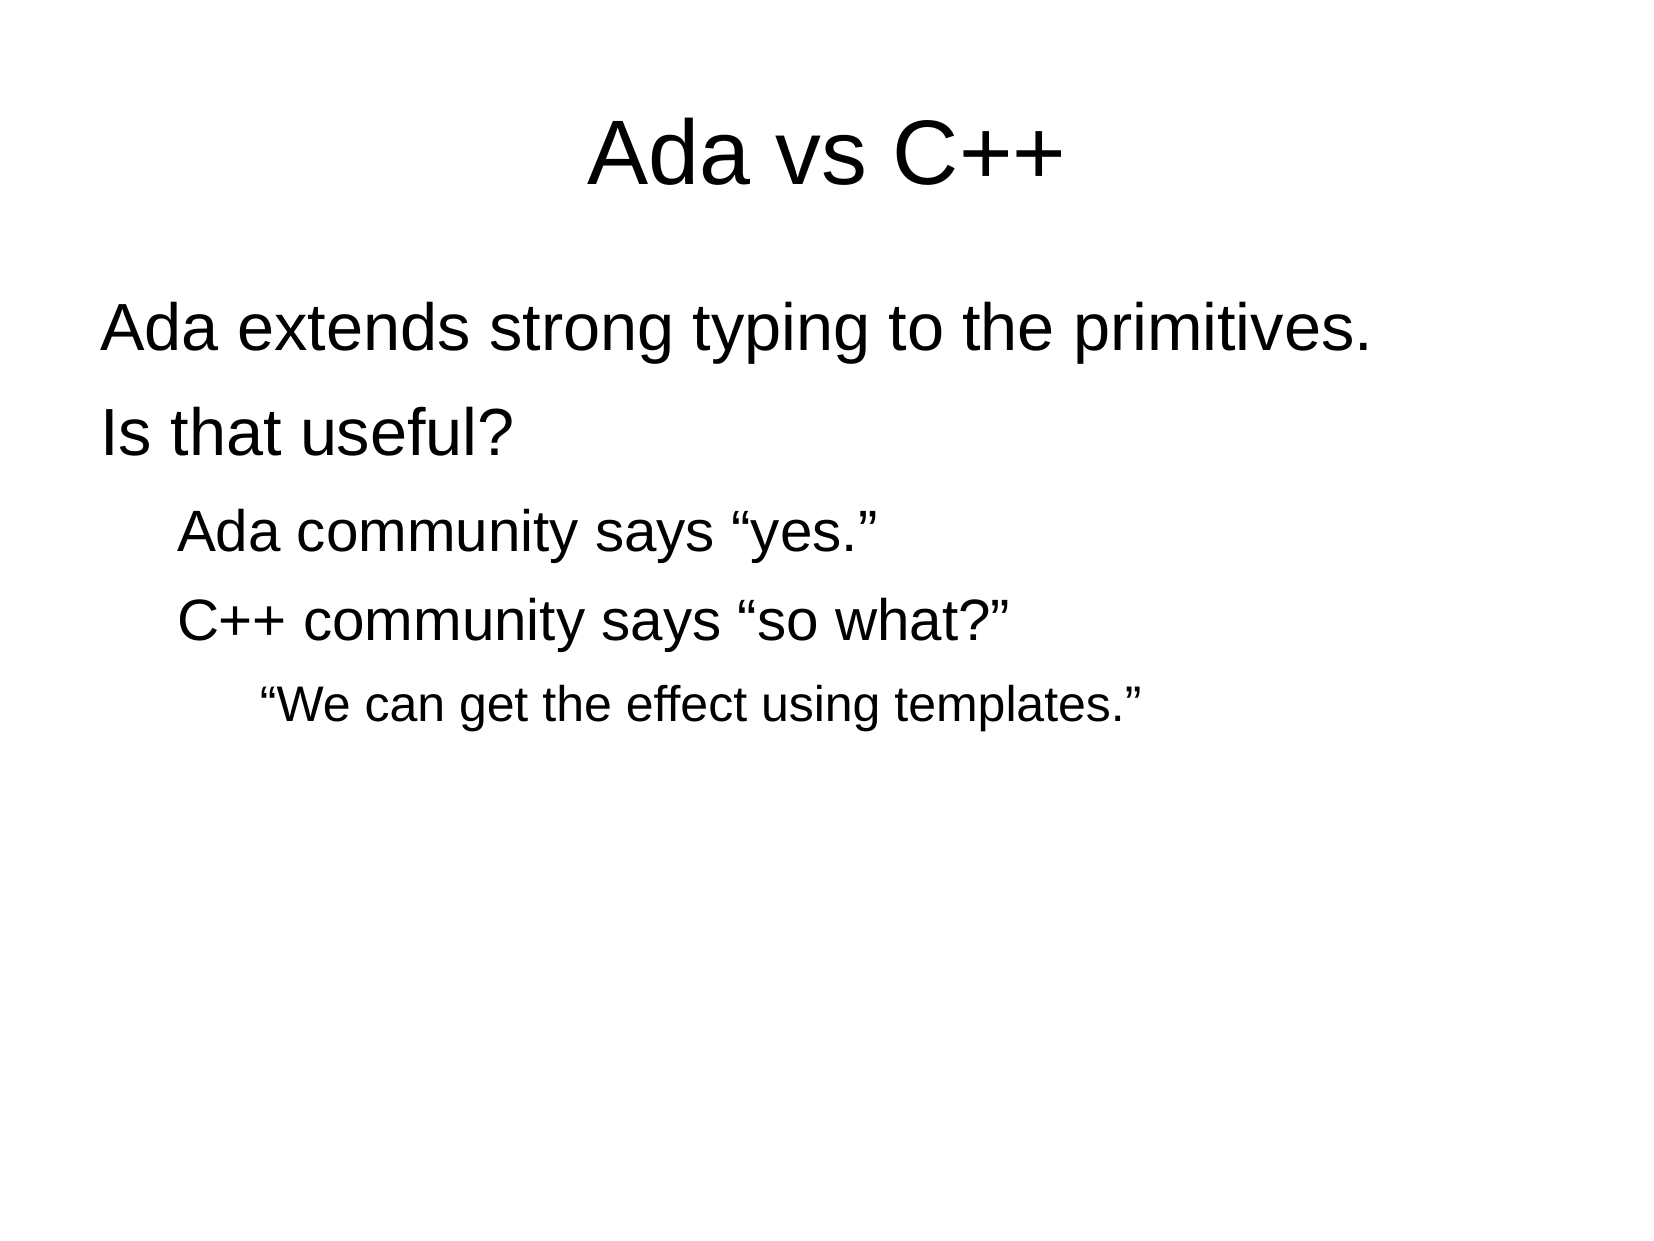

# Ada vs C++
Ada extends strong typing to the primitives.
Is that useful?
Ada community says “yes.”
C++ community says “so what?”
“We can get the effect using templates.”